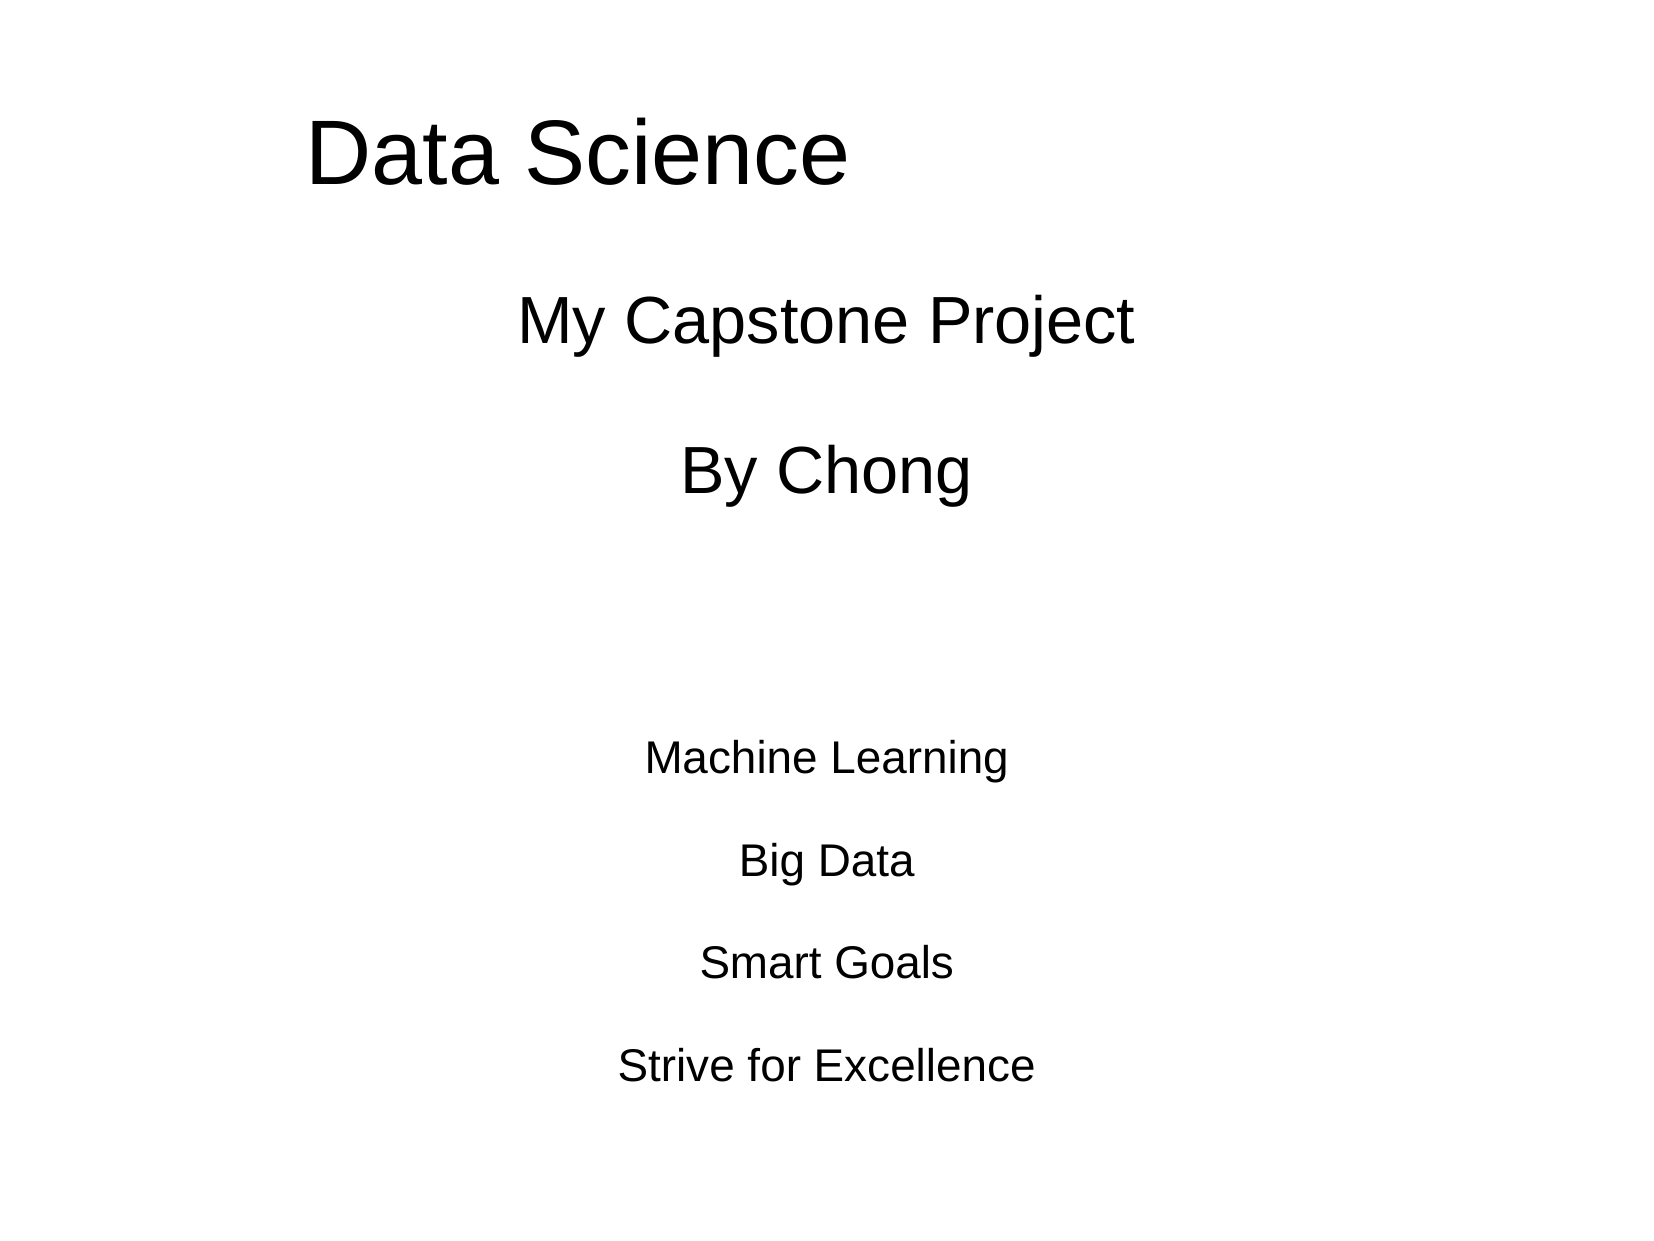

# Data Science
My Capstone Project
By Chong
Machine Learning
Big Data
Smart Goals
Strive for Excellence